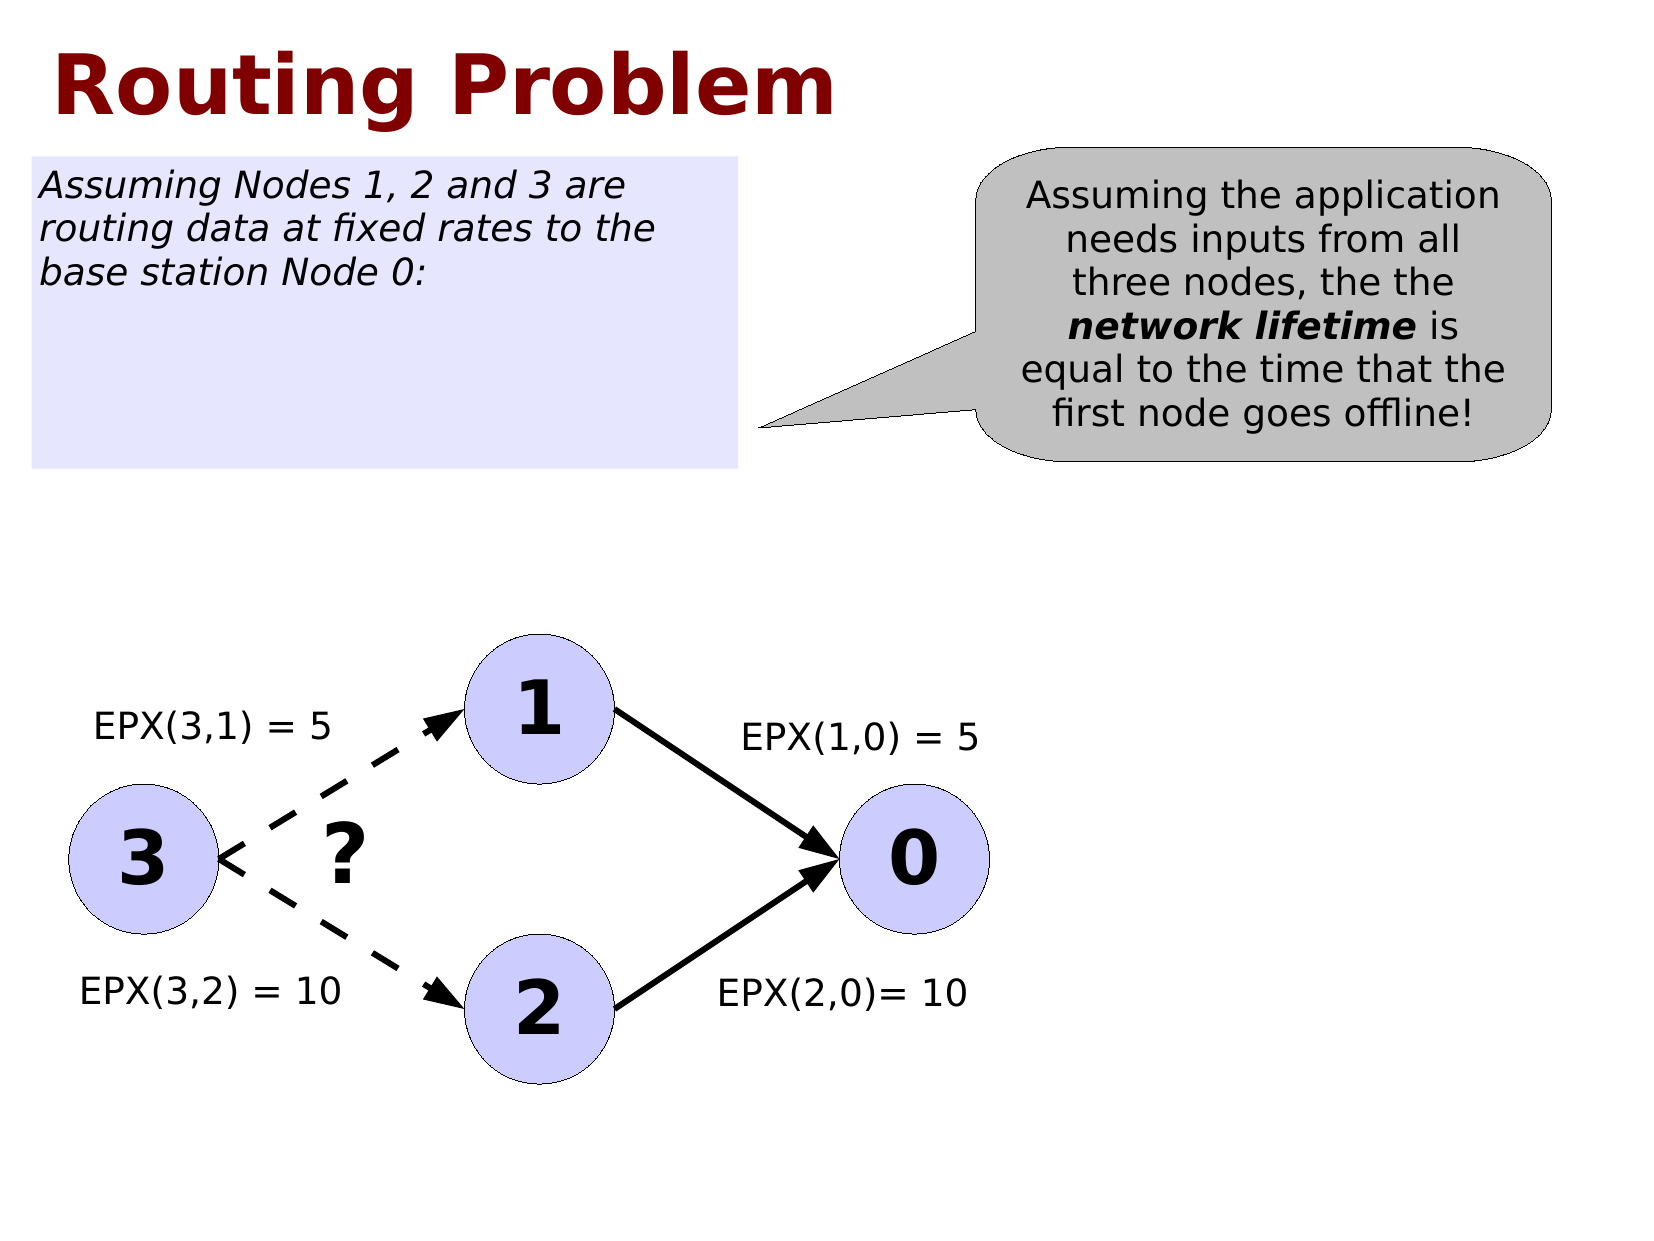

# Routing Problem
Assuming the application needs inputs from all three nodes, the the network lifetime is equal to the time that the first node goes offline!
Assuming Nodes 1, 2 and 3 are routing data at fixed rates to the base station Node 0:
1
EPX(3,1) = 5
EPX(1,0) = 5
3
0
?
2
EPX(3,2) = 10
EPX(2,0)= 10